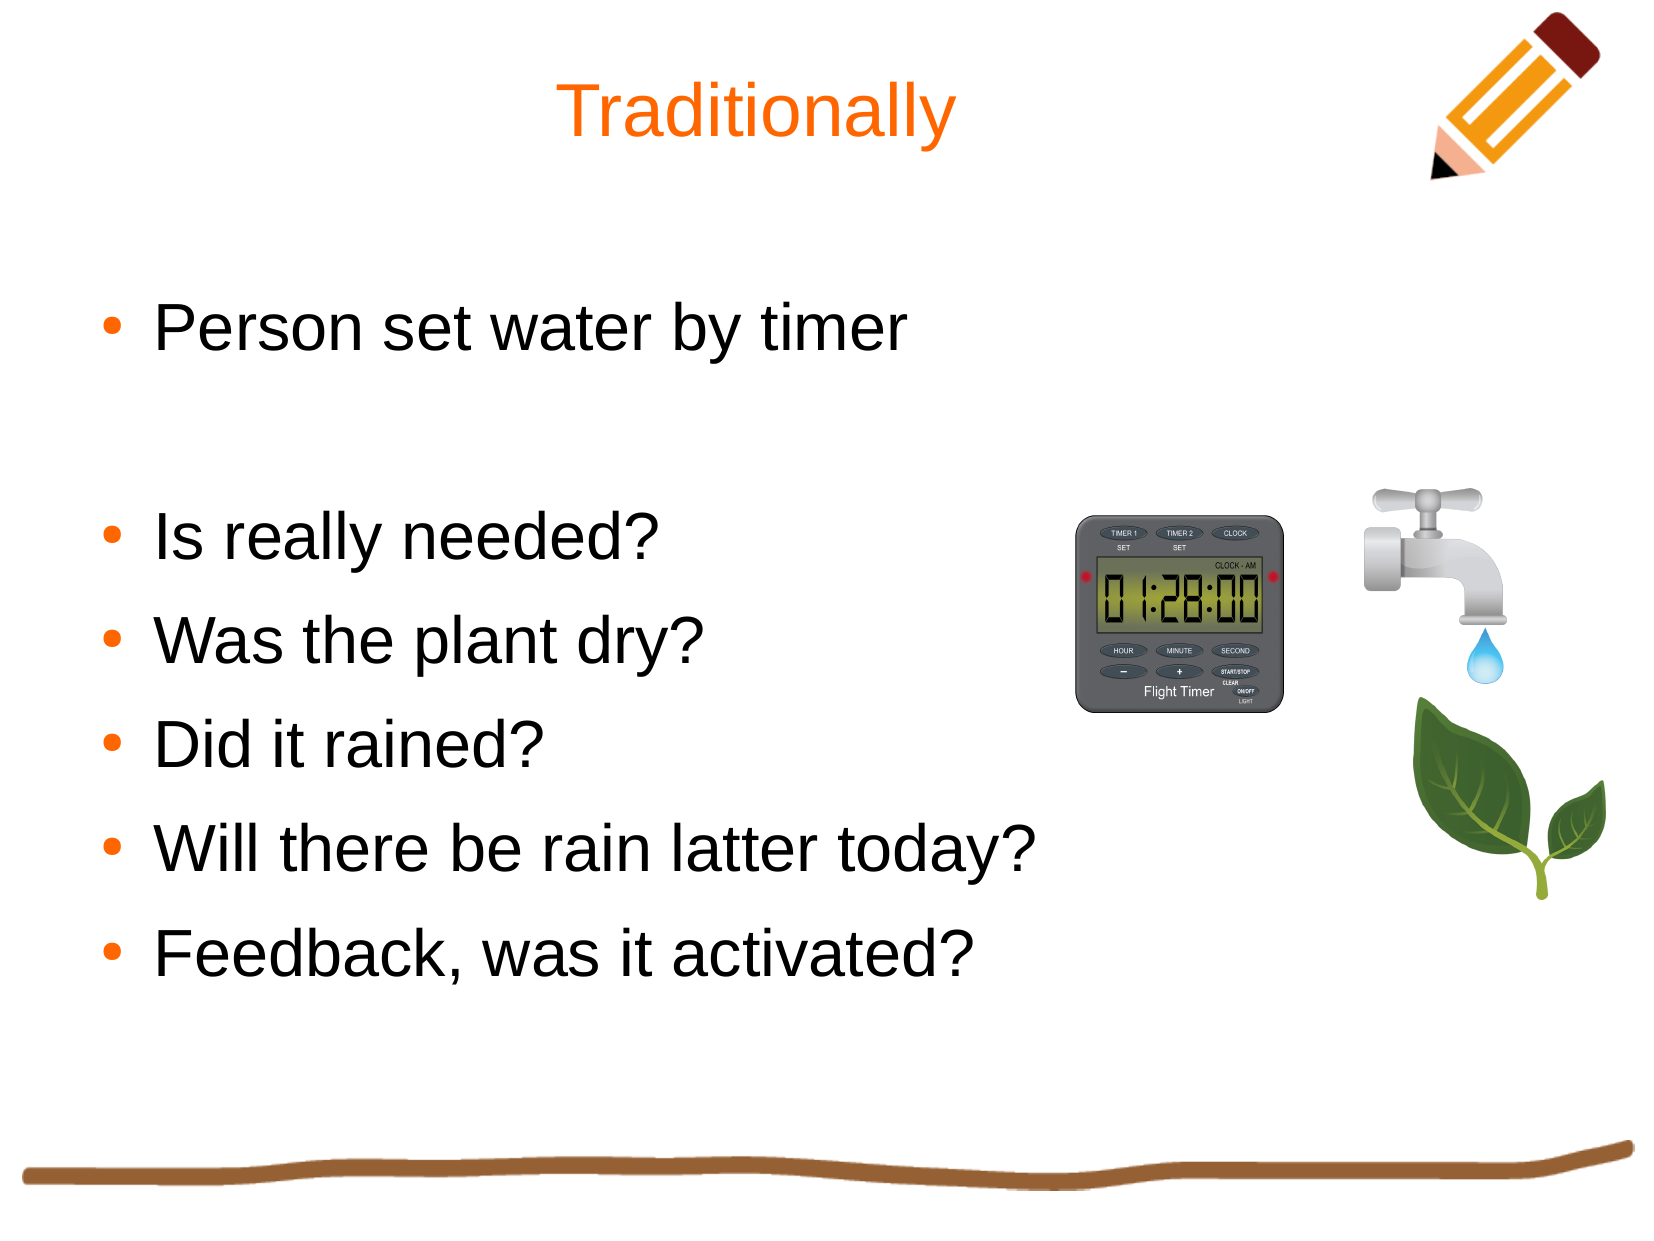

# Traditionally
Person set water by timer
Is really needed?
Was the plant dry?
Did it rained?
Will there be rain latter today?
Feedback, was it activated?